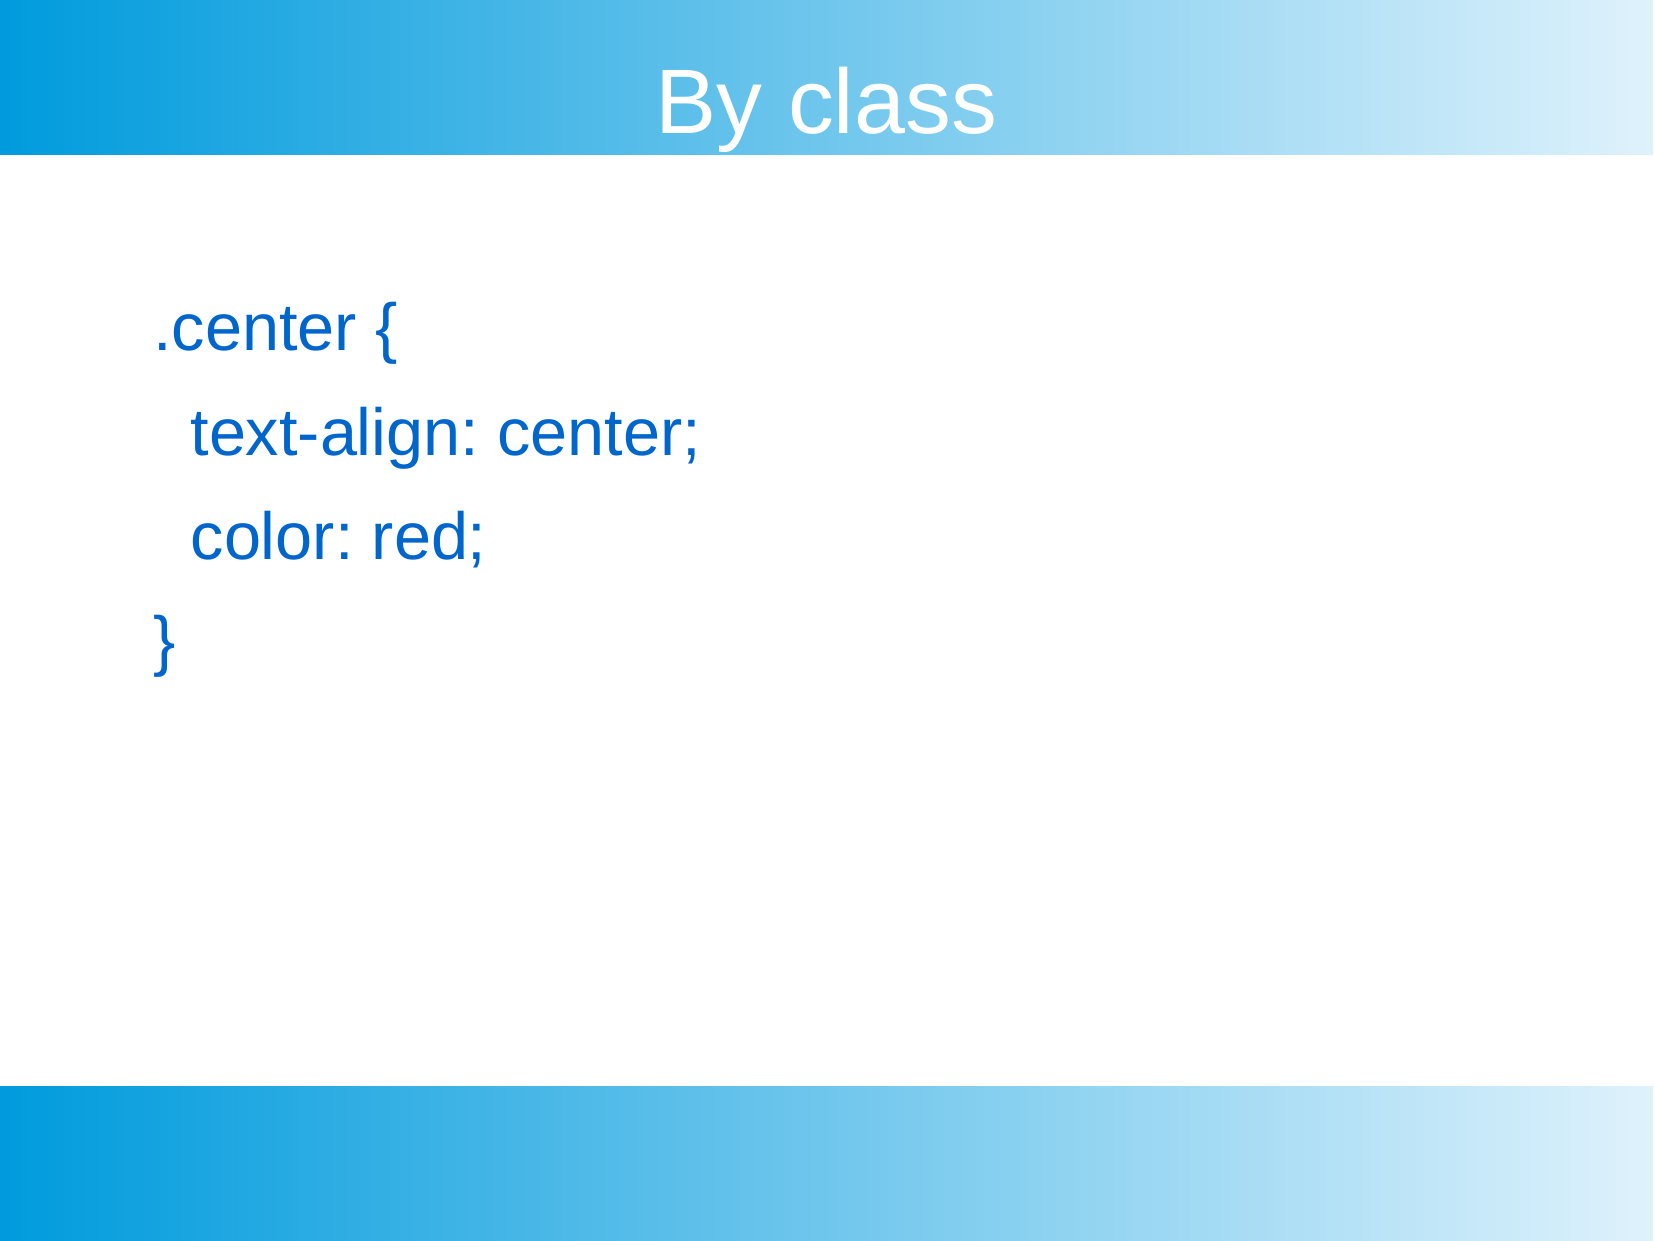

# By class
.center {
 text-align: center;
 color: red;
}